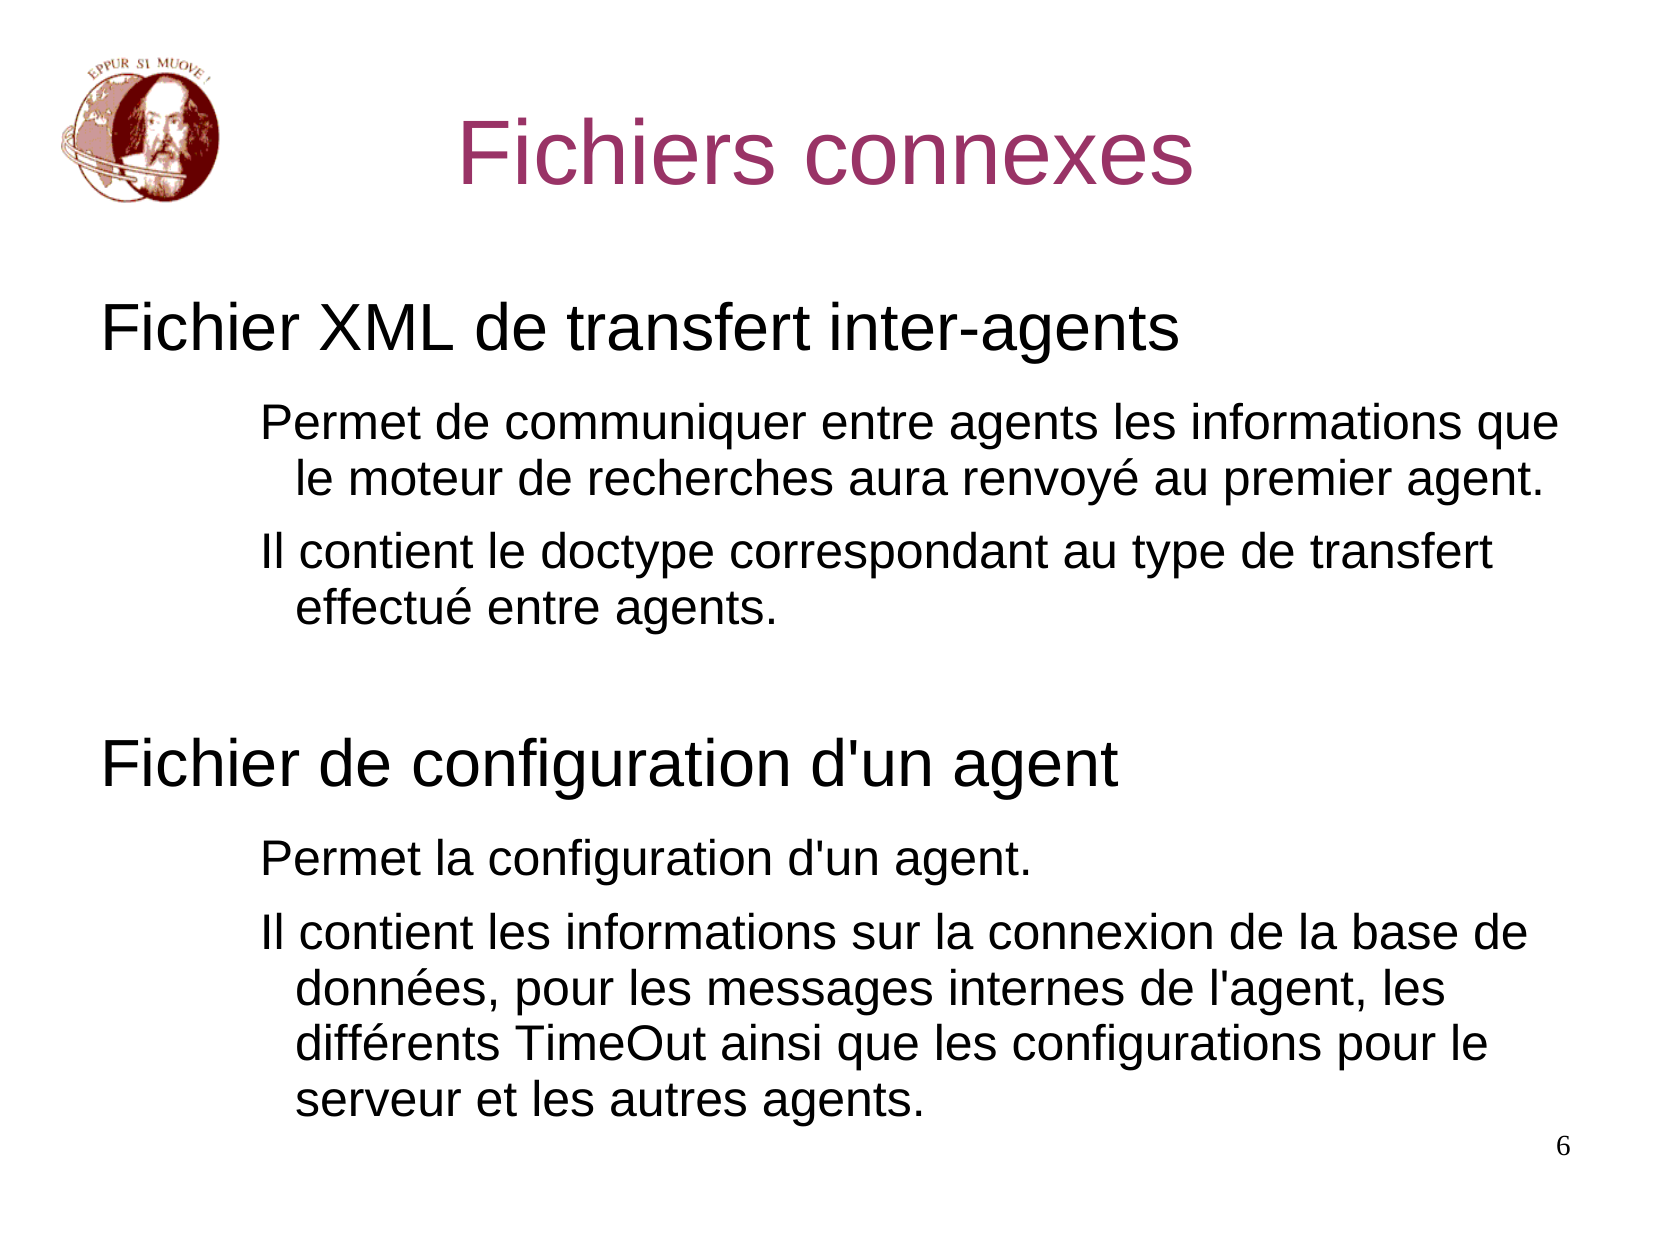

# Fichiers connexes
Fichier XML de transfert inter-agents
Permet de communiquer entre agents les informations que le moteur de recherches aura renvoyé au premier agent.
Il contient le doctype correspondant au type de transfert effectué entre agents.
Fichier de configuration d'un agent
Permet la configuration d'un agent.
Il contient les informations sur la connexion de la base de données, pour les messages internes de l'agent, les différents TimeOut ainsi que les configurations pour le serveur et les autres agents.
6